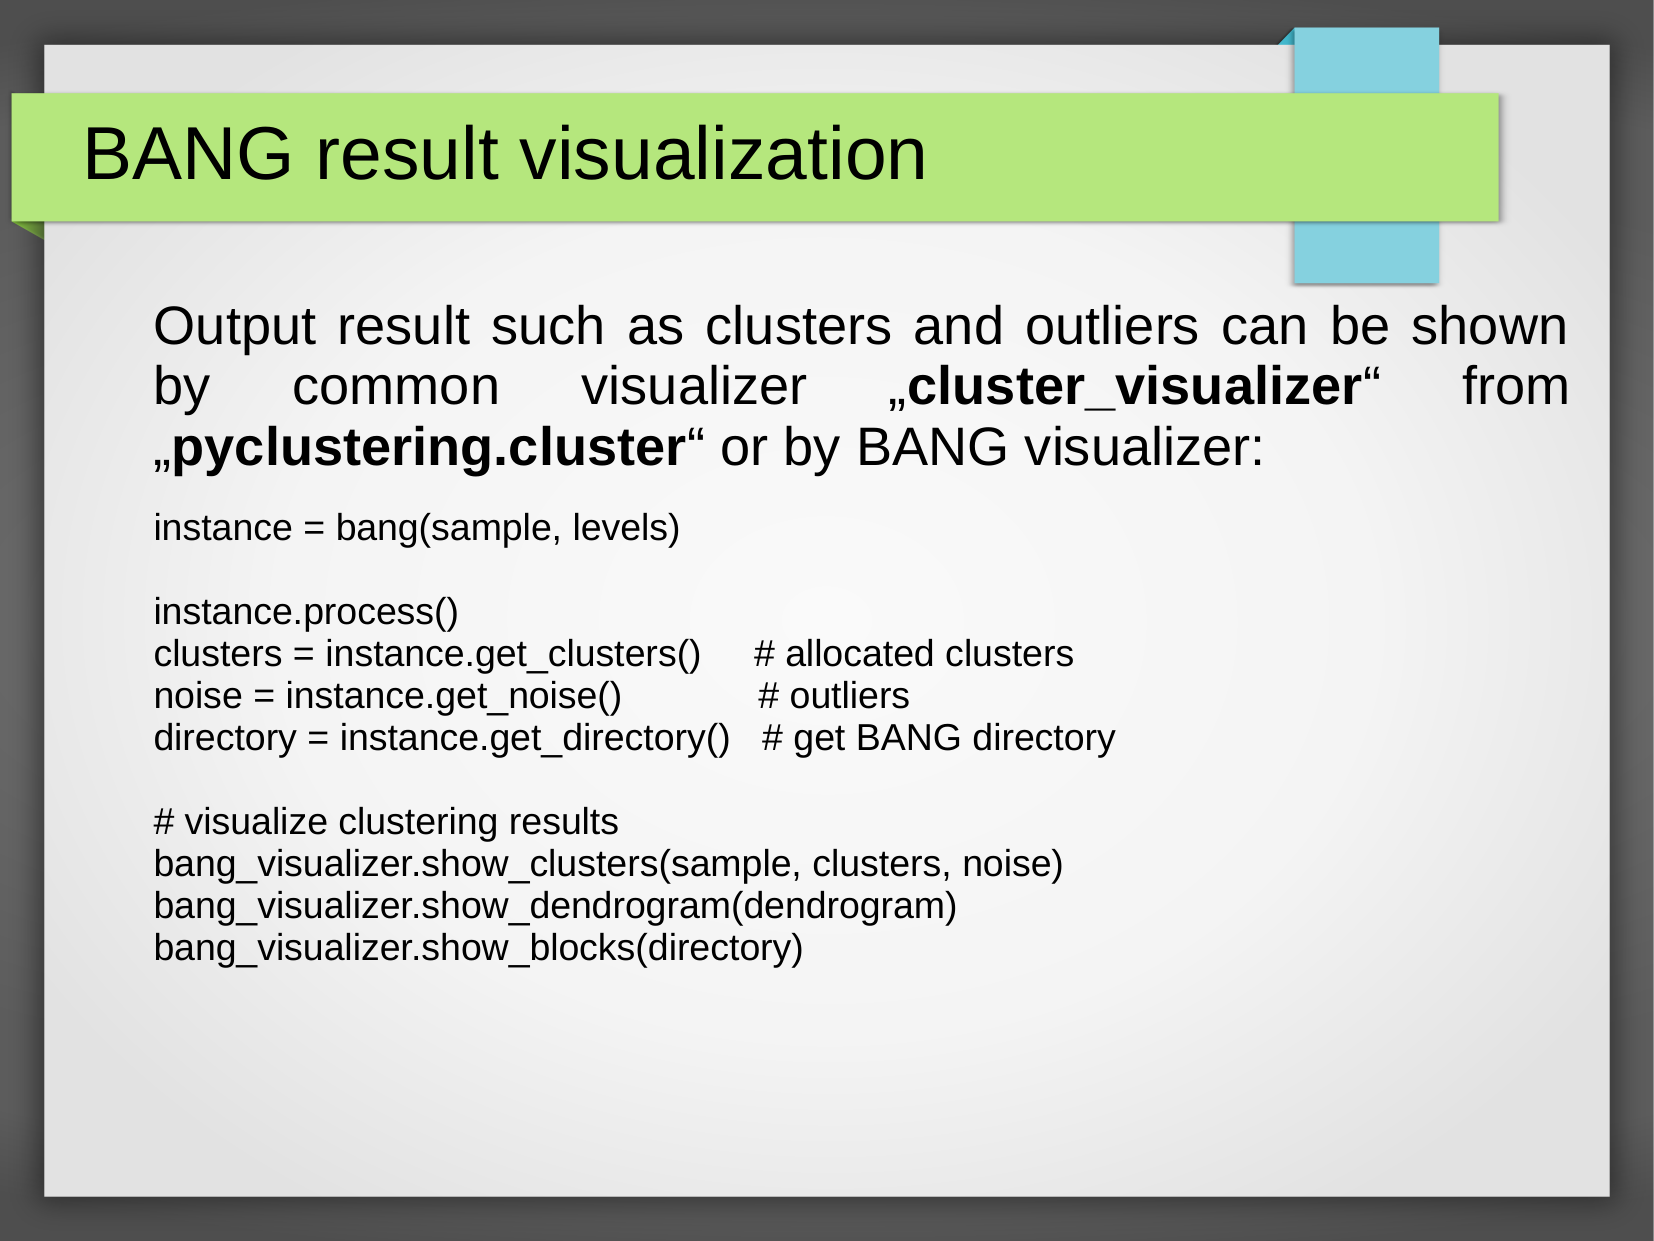

# BANG result visualization
Output result such as clusters and outliers can be shown by common visualizer „cluster_visualizer“ from „pyclustering.cluster“ or by BANG visualizer:
instance = bang(sample, levels)
instance.process()
clusters = instance.get_clusters() # allocated clusters
noise = instance.get_noise() # outliers
directory = instance.get_directory() # get BANG directory
# visualize clustering results
bang_visualizer.show_clusters(sample, clusters, noise)
bang_visualizer.show_dendrogram(dendrogram)
bang_visualizer.show_blocks(directory)